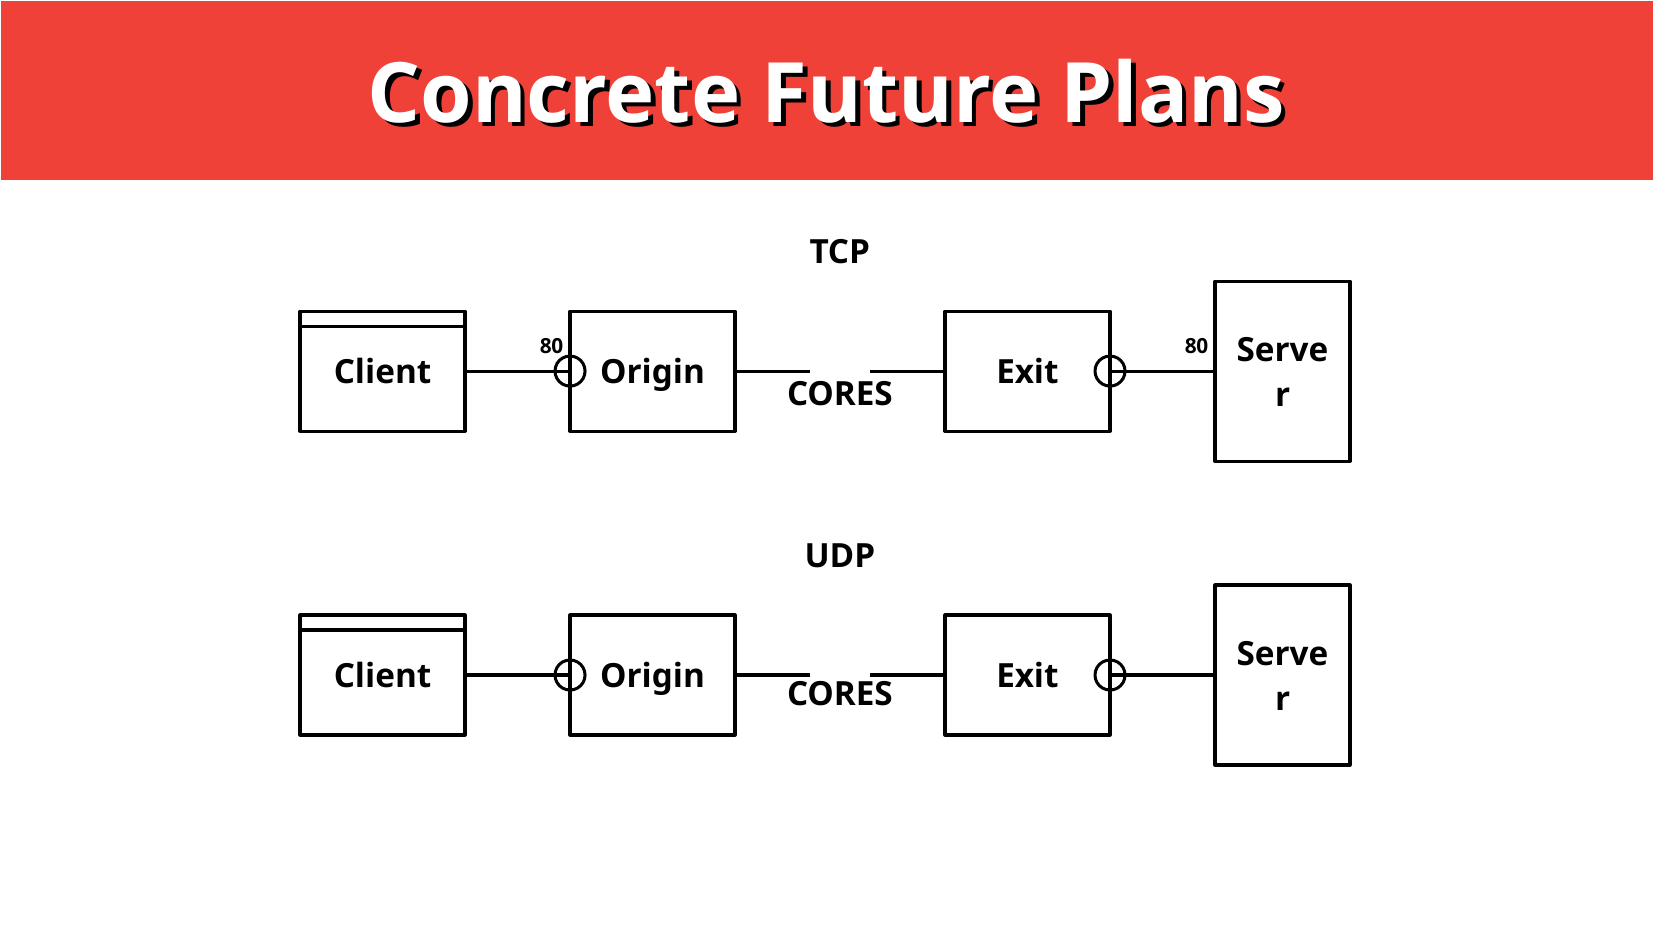

Concrete Future Plans
TCP
Server
Client
Origin
Exit
80
80
CORES
UDP
Server
Client
Origin
Exit
CORES